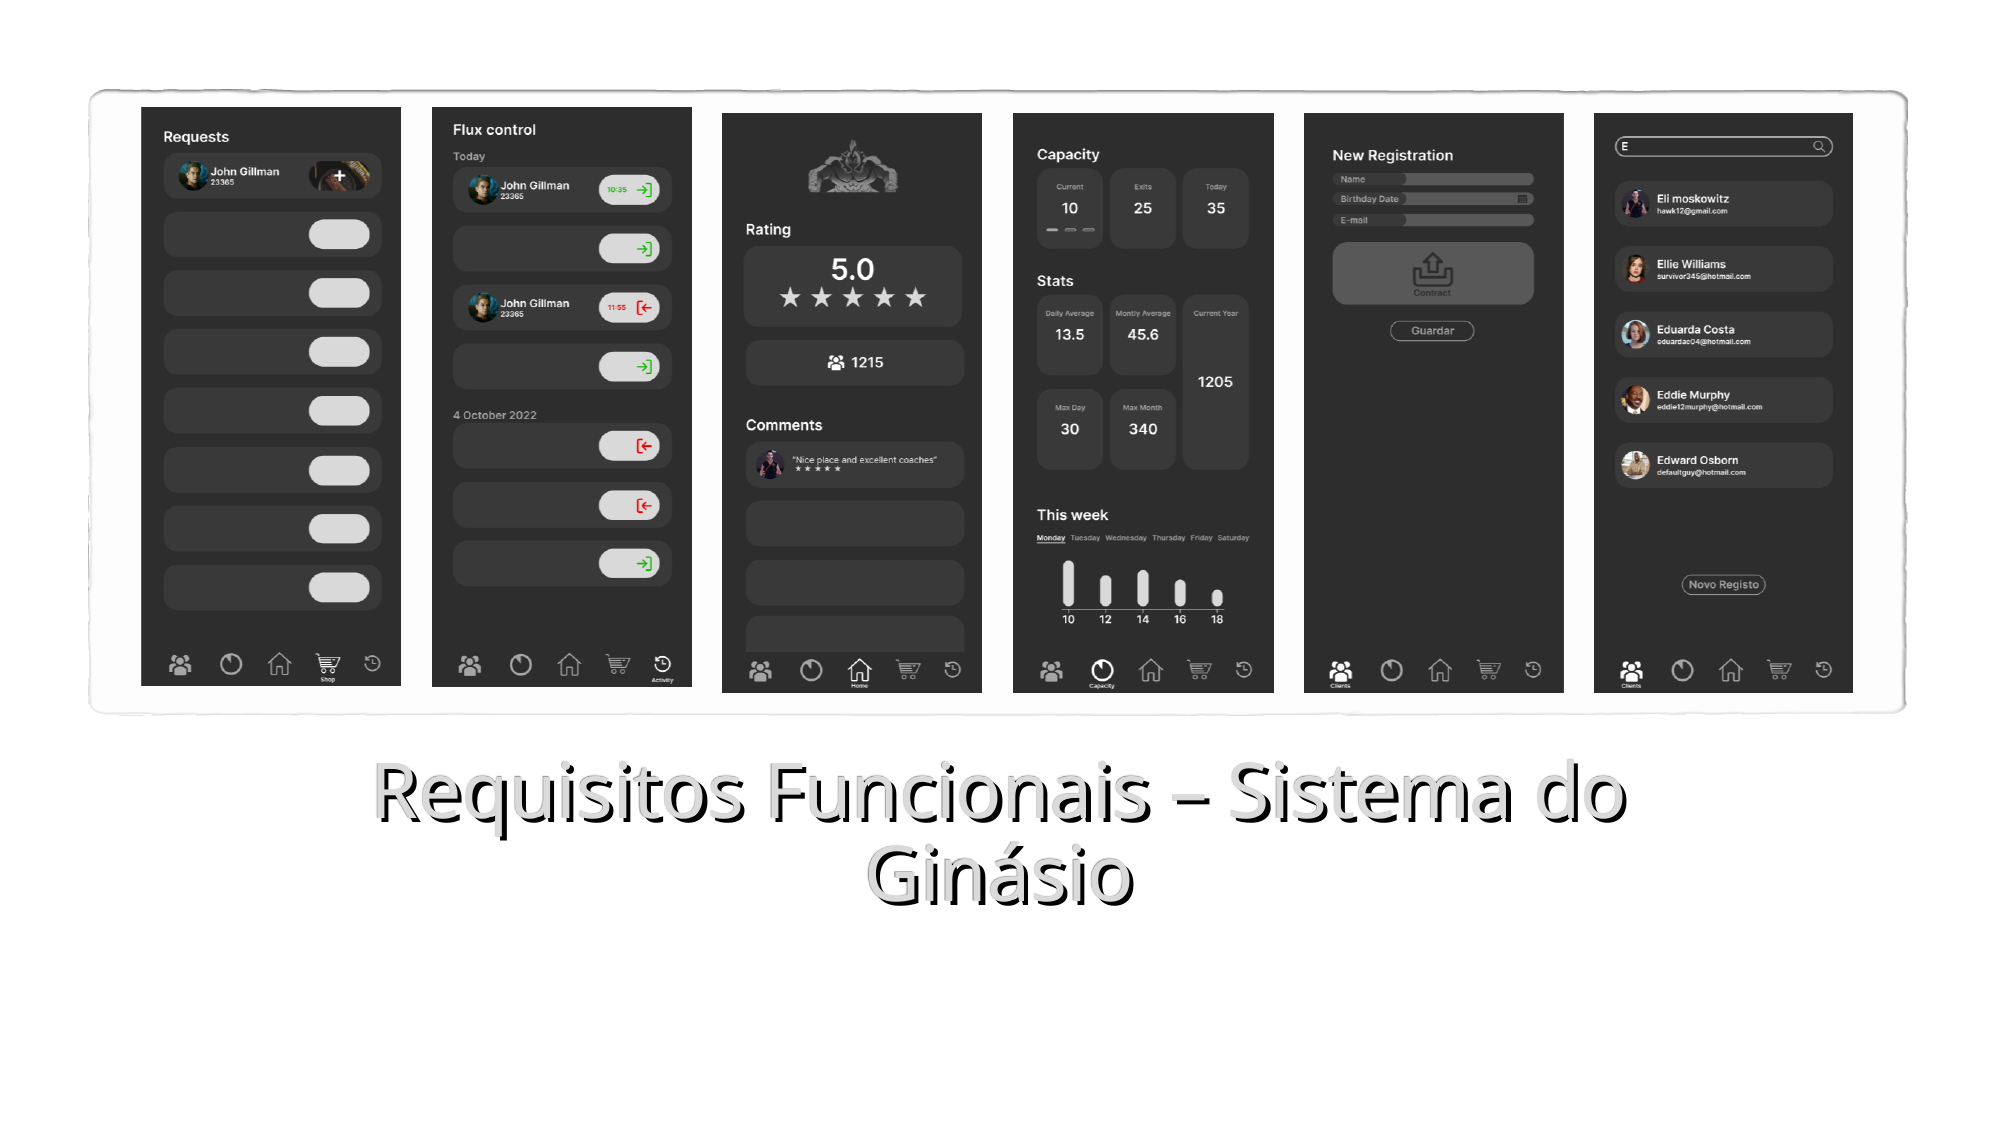

# Requisitos Funcionais – Sistema do Ginásio